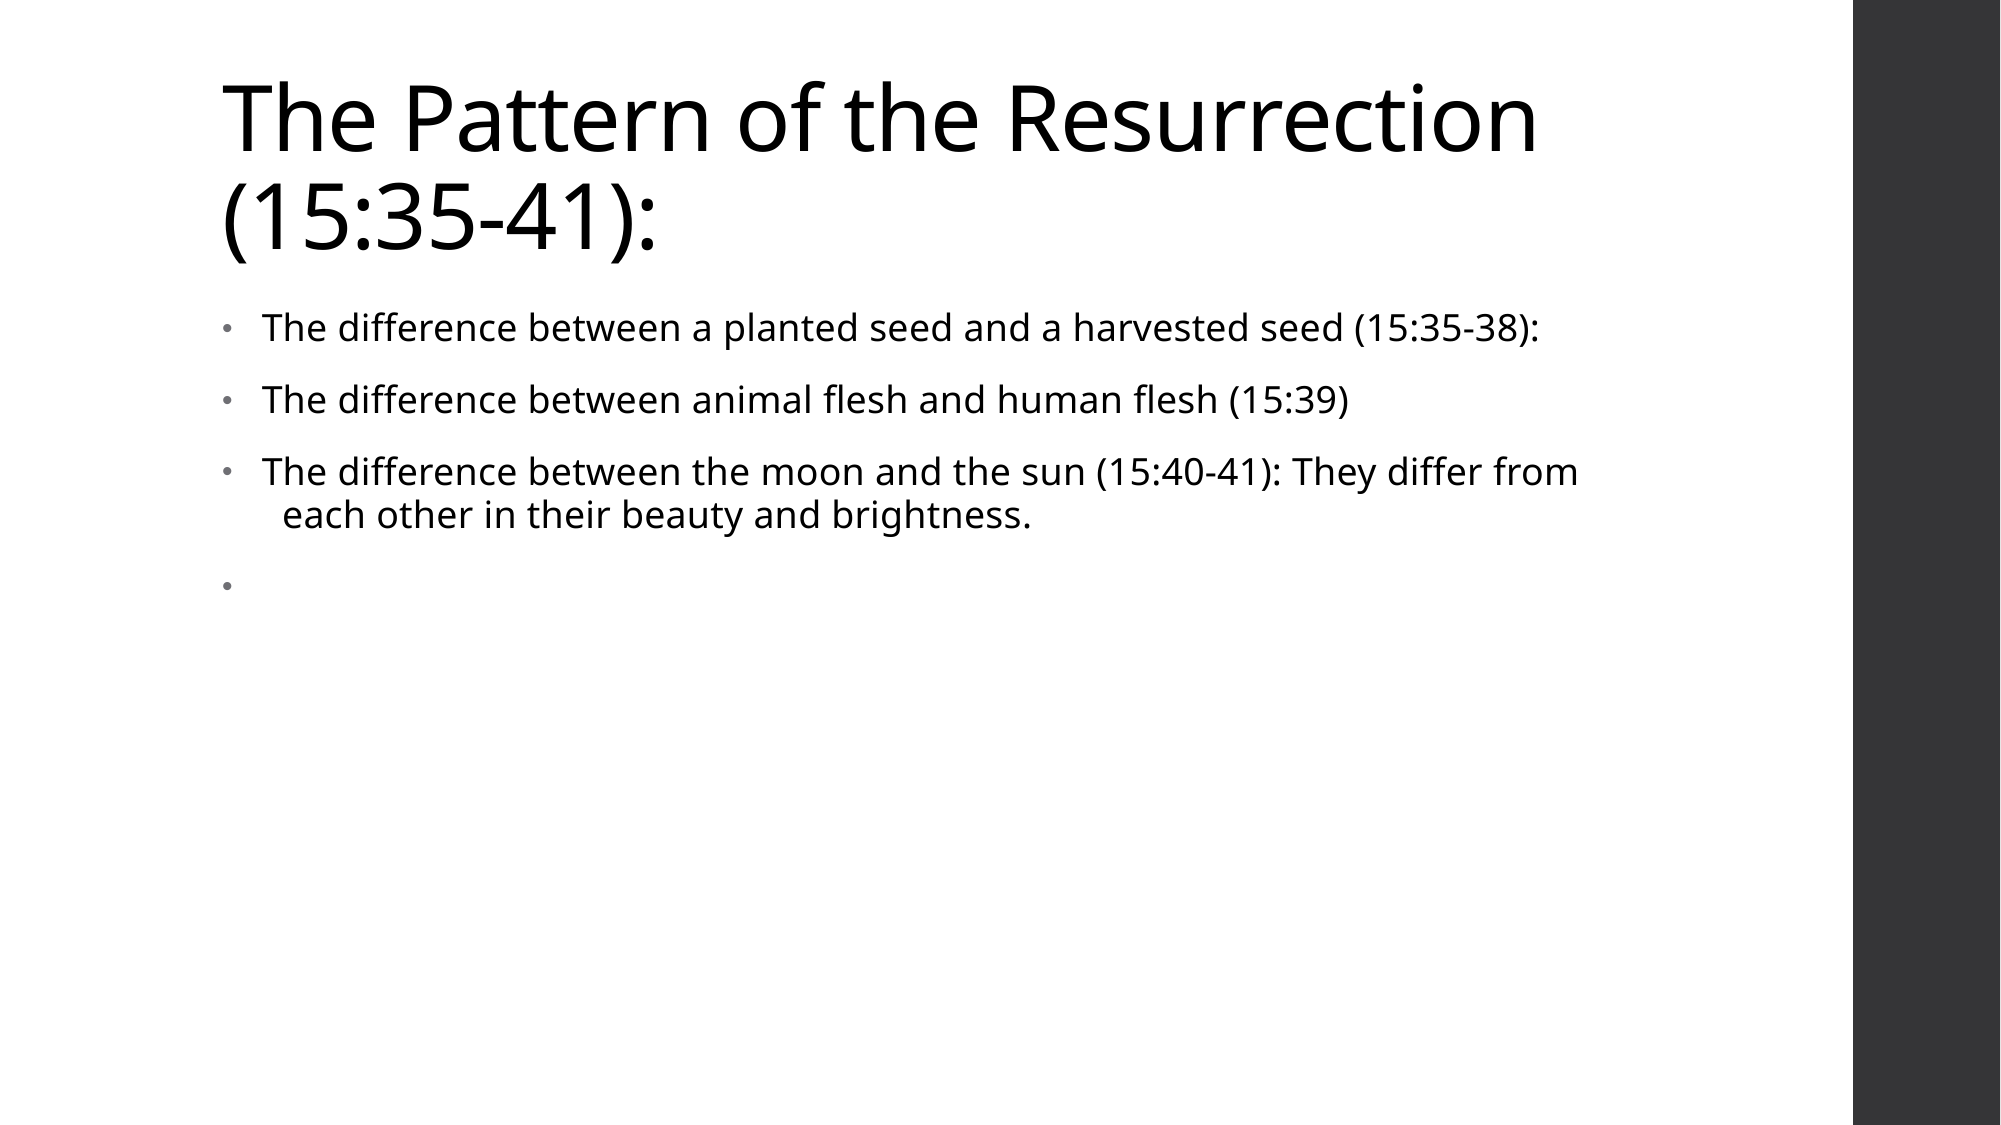

# The Pattern of the Resurrection (15:35-41):
 The difference between a planted seed and a harvested seed (15:35-38):
 The difference between animal flesh and human flesh (15:39)
 The difference between the moon and the sun (15:40-41): They differ from each other in their beauty and brightness.